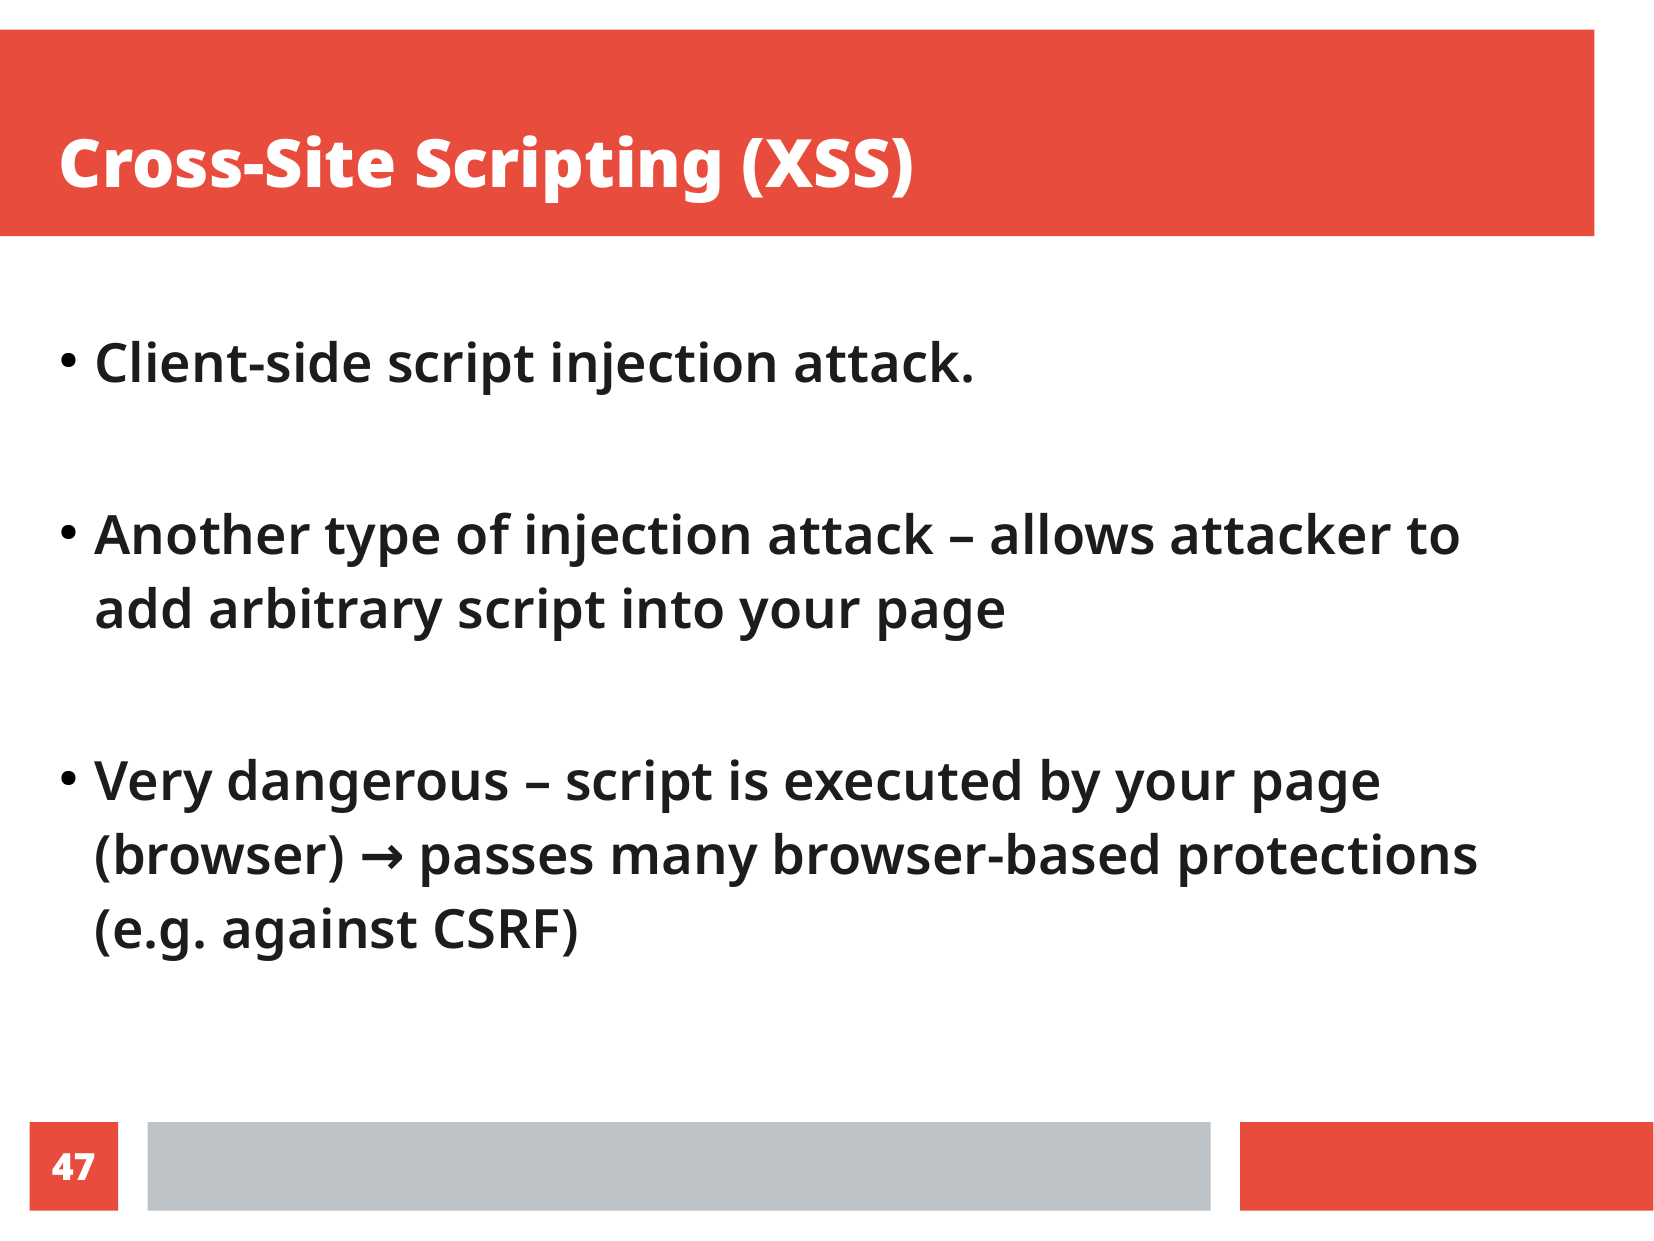

# Cross-Site Scripting (XSS)
Client-side script injection attack.
Another type of injection attack – allows attacker to add arbitrary script into your page
Very dangerous – script is executed by your page (browser) → passes many browser-based protections (e.g. against CSRF)
47